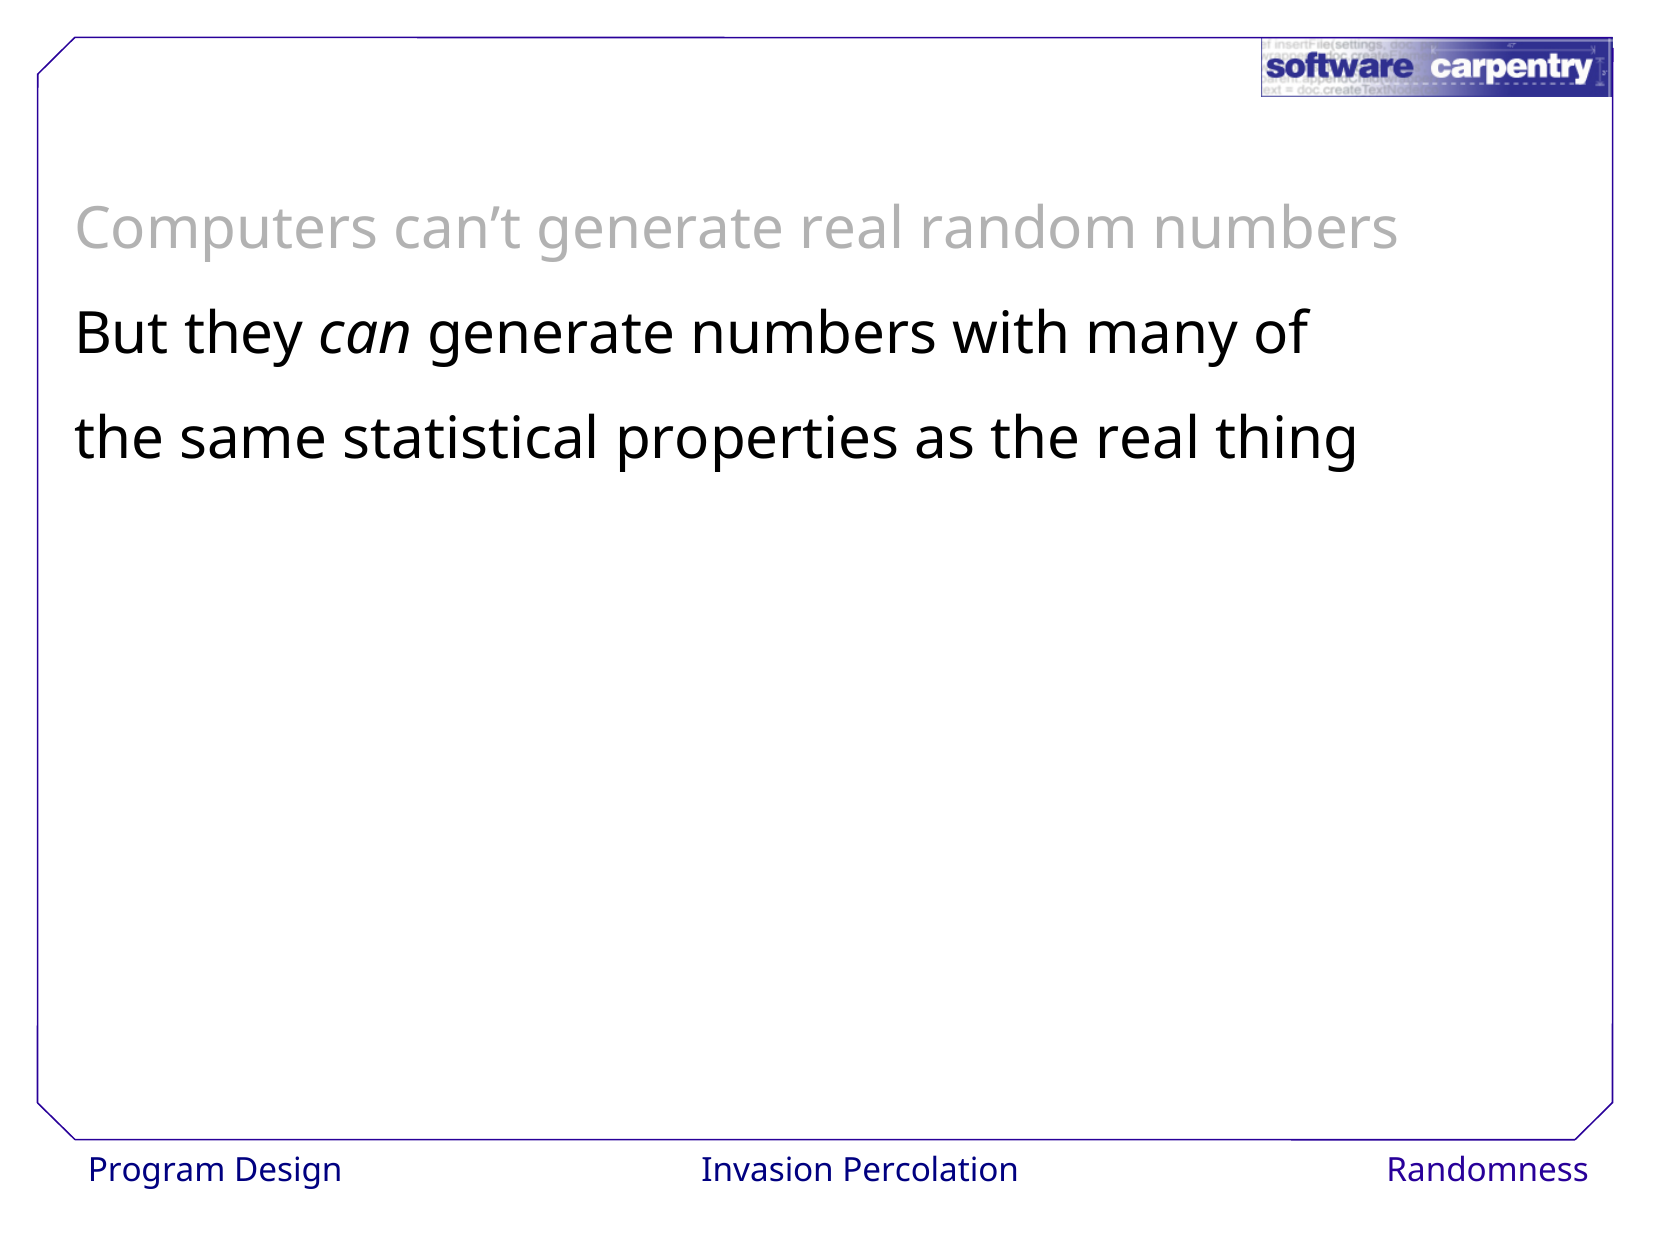

Computers can’t generate real random numbers
But they can generate numbers with many of
the same statistical properties as the real thing